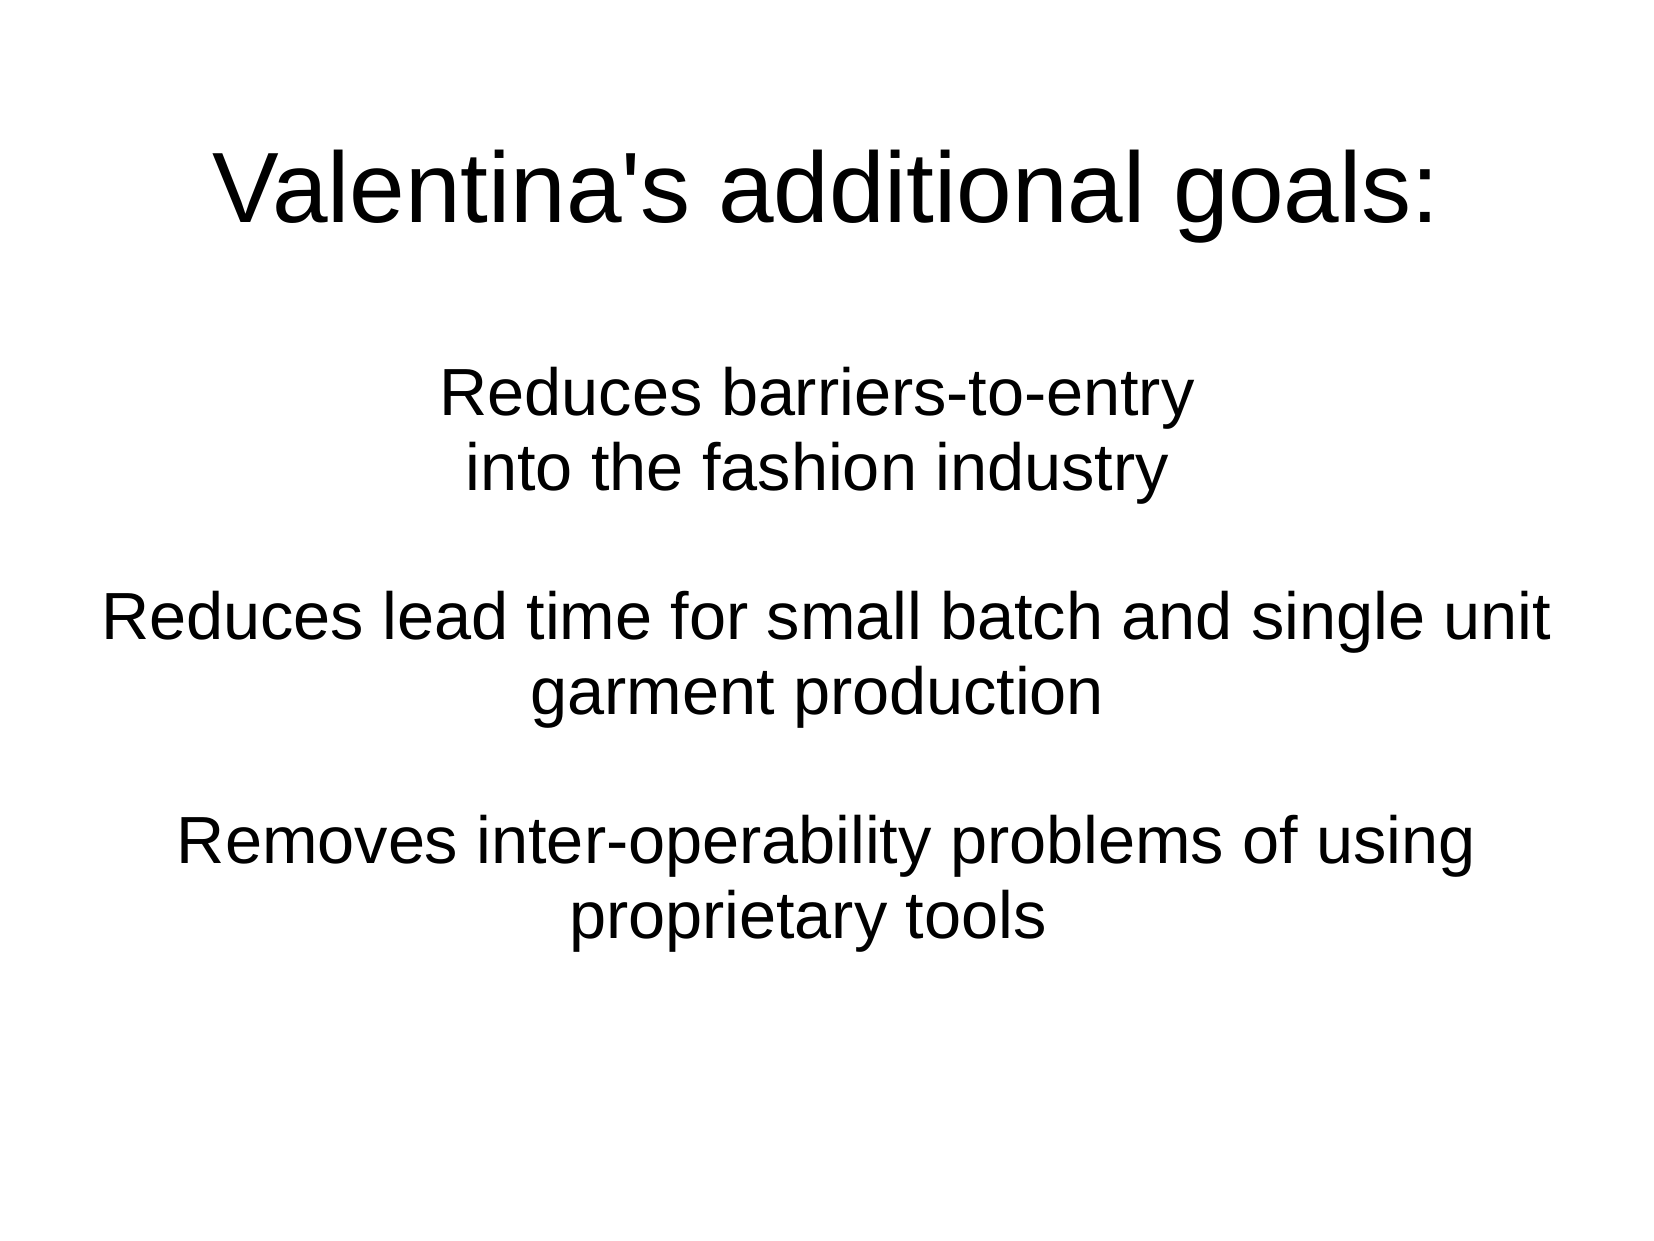

# Valentina's additional goals:
Reduces barriers-to-entry
into the fashion industry
Reduces lead time for small batch and single unit garment production
Removes inter-operability problems of using proprietary tools